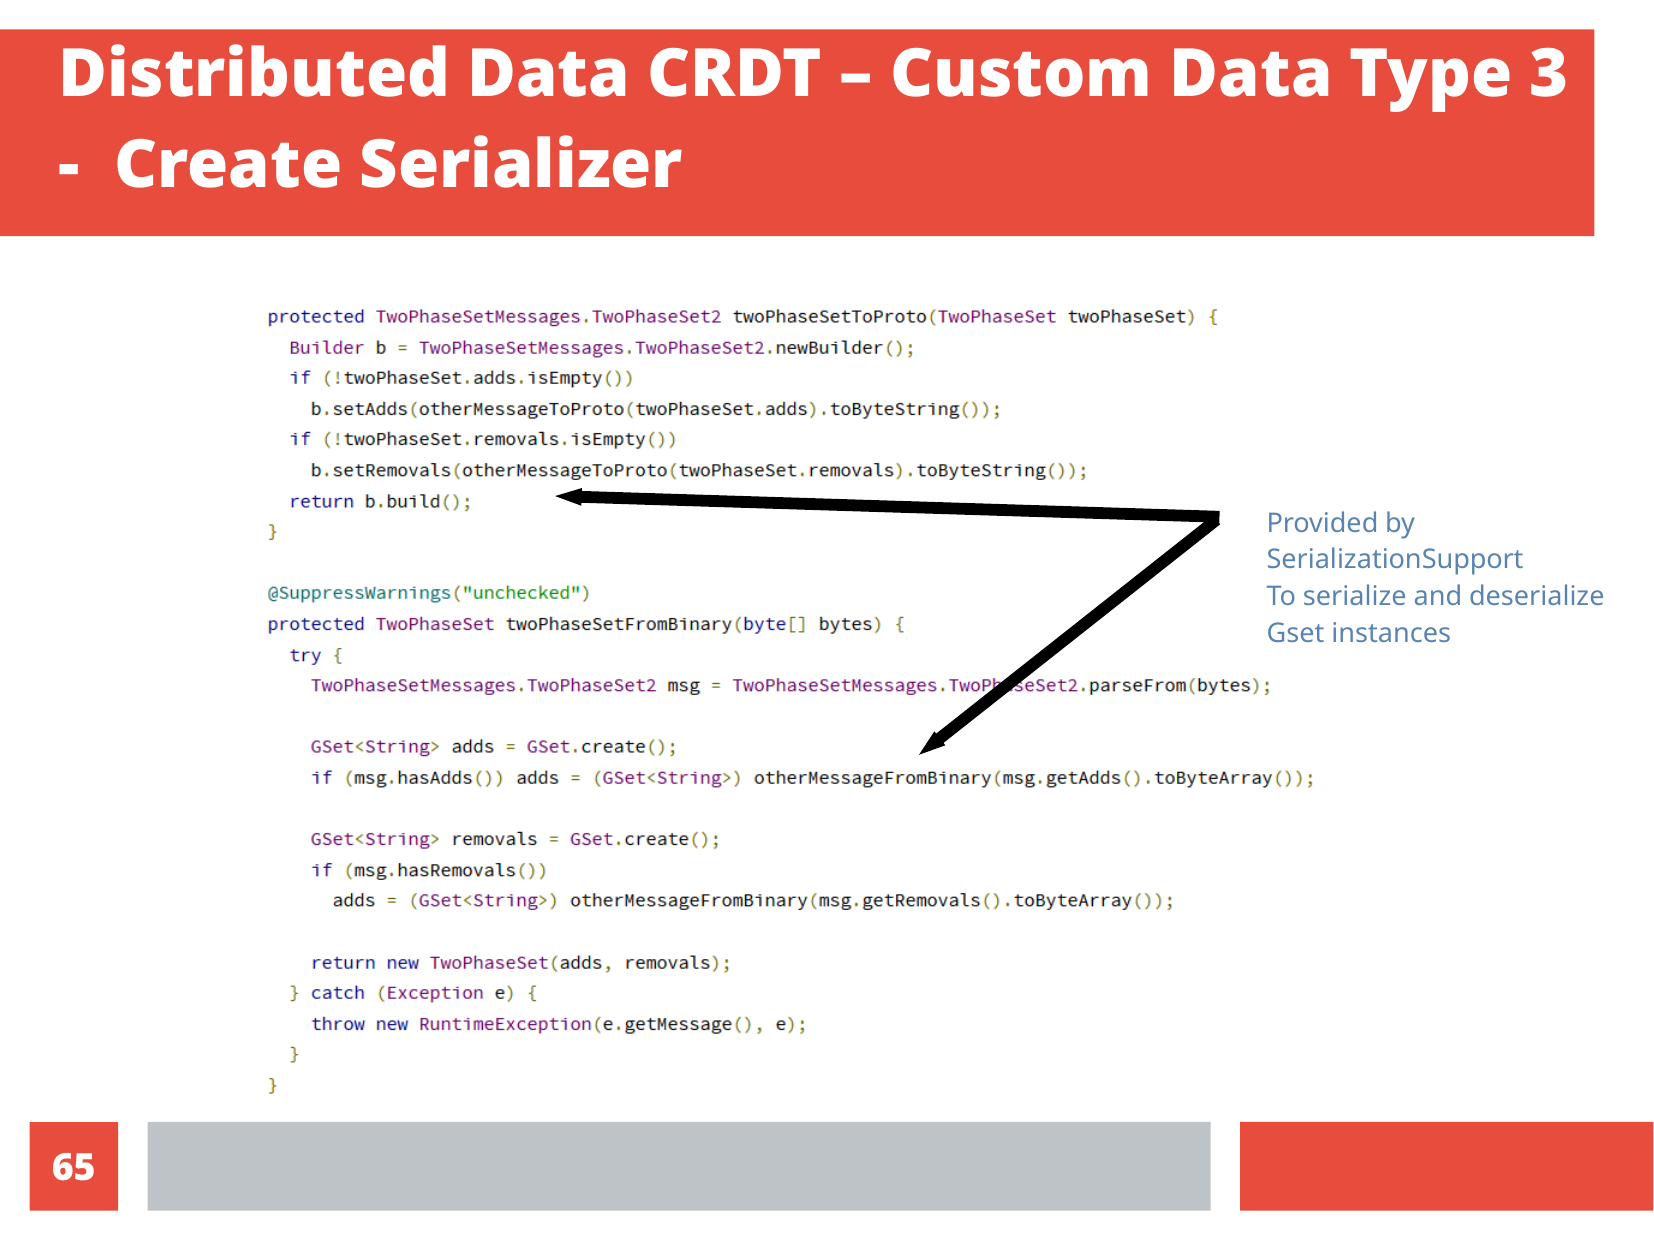

# Distributed Data CRDT – Custom Data Type 3 - Create Serializer
Provided by
SerializationSupport
To serialize and deserialize
Gset instances
65